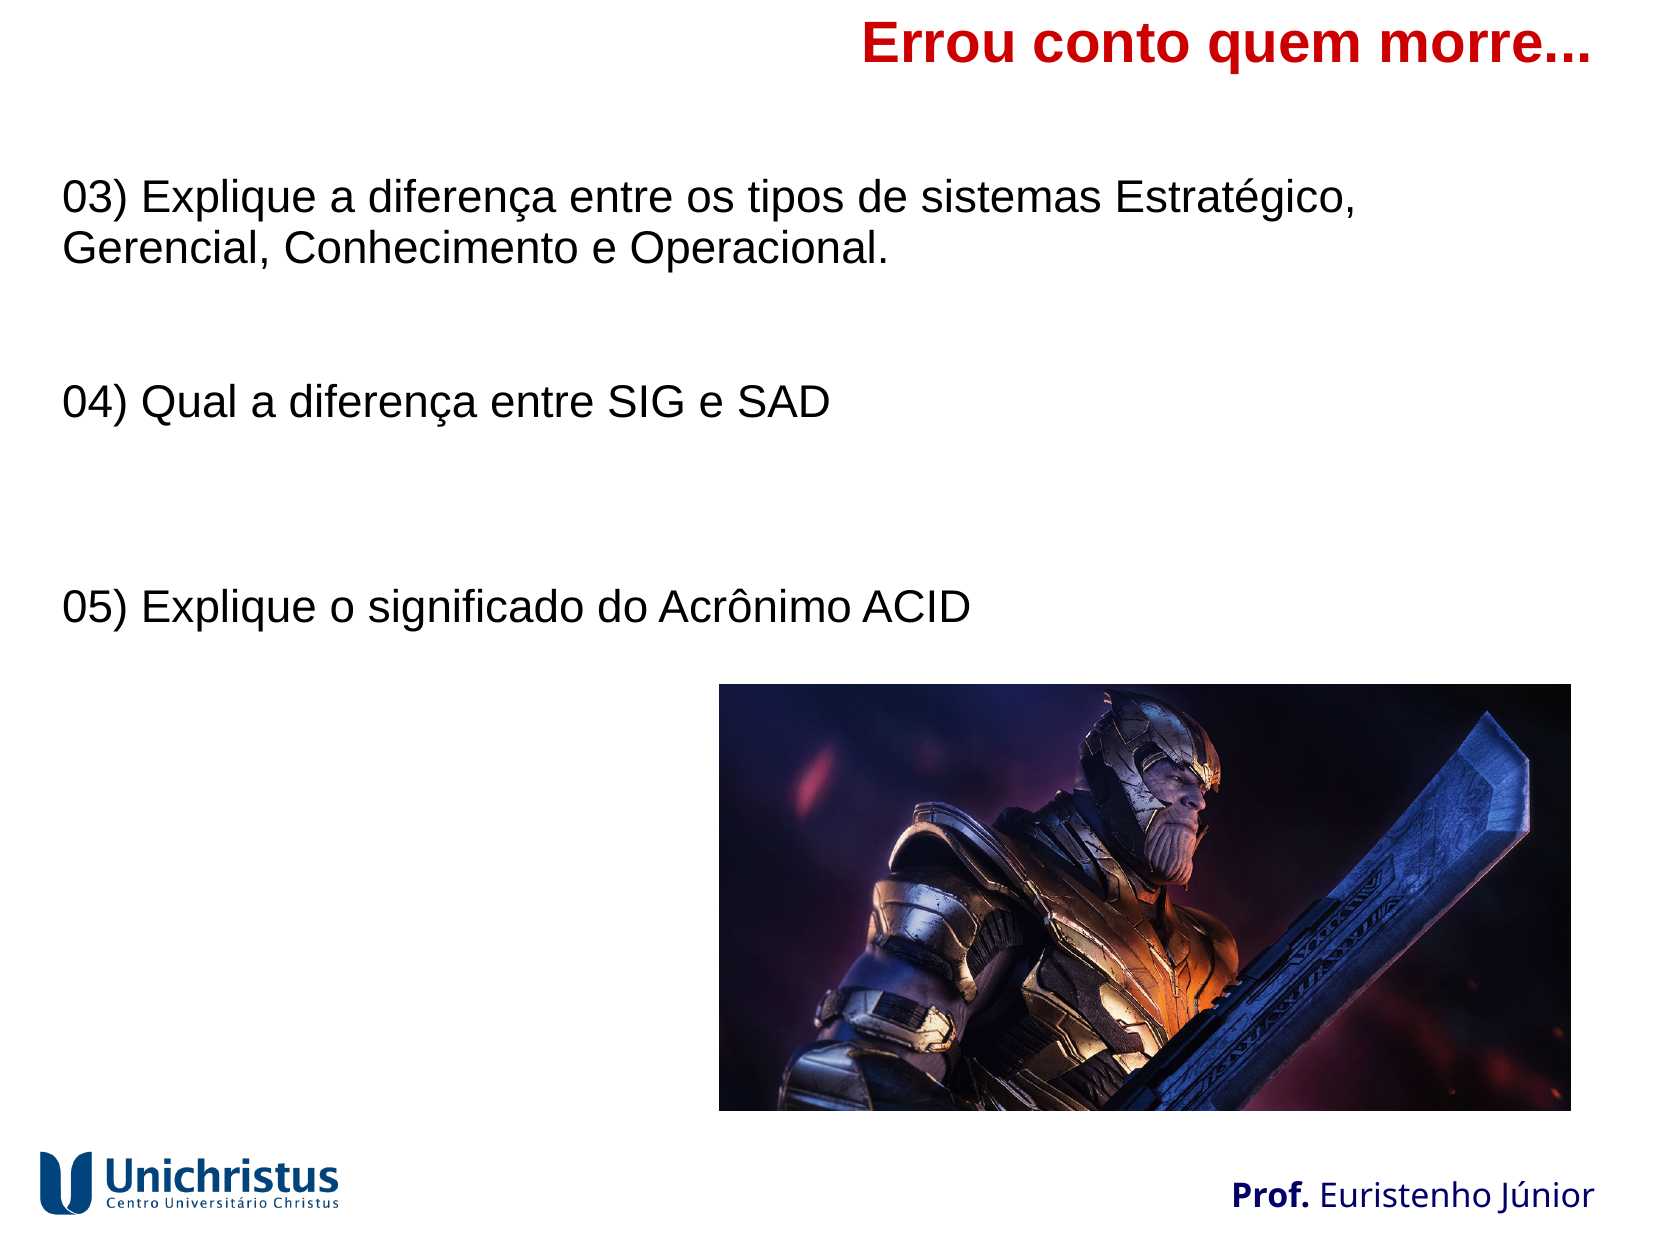

Errou conto quem morre...
03) Explique a diferença entre os tipos de sistemas Estratégico, Gerencial, Conhecimento e Operacional.
04) Qual a diferença entre SIG e SAD
05) Explique o significado do Acrônimo ACID
Prof. Euristenho Júnior